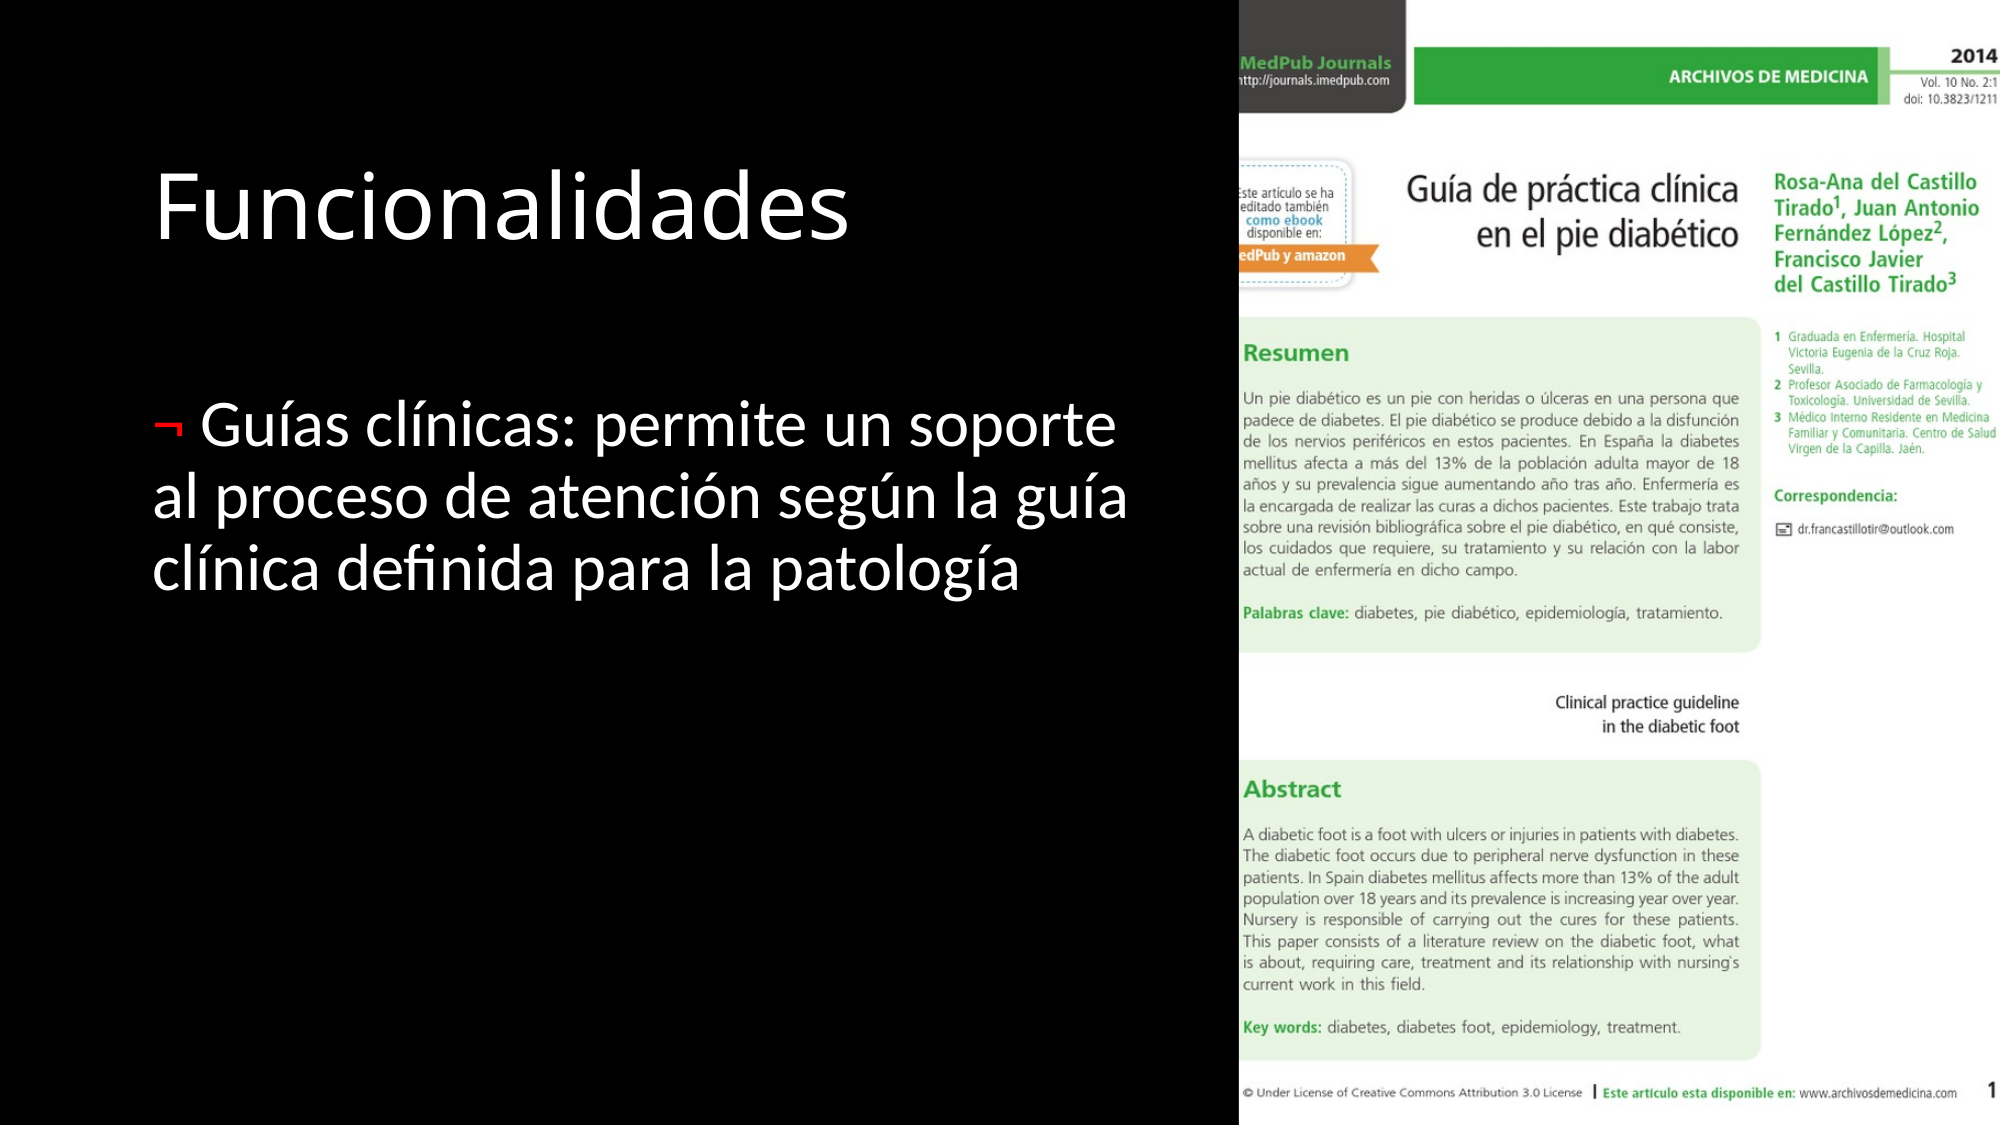

# Funcionalidades
¬ Guías clínicas: permite un soporte al proceso de atención según la guía clínica definida para la patología